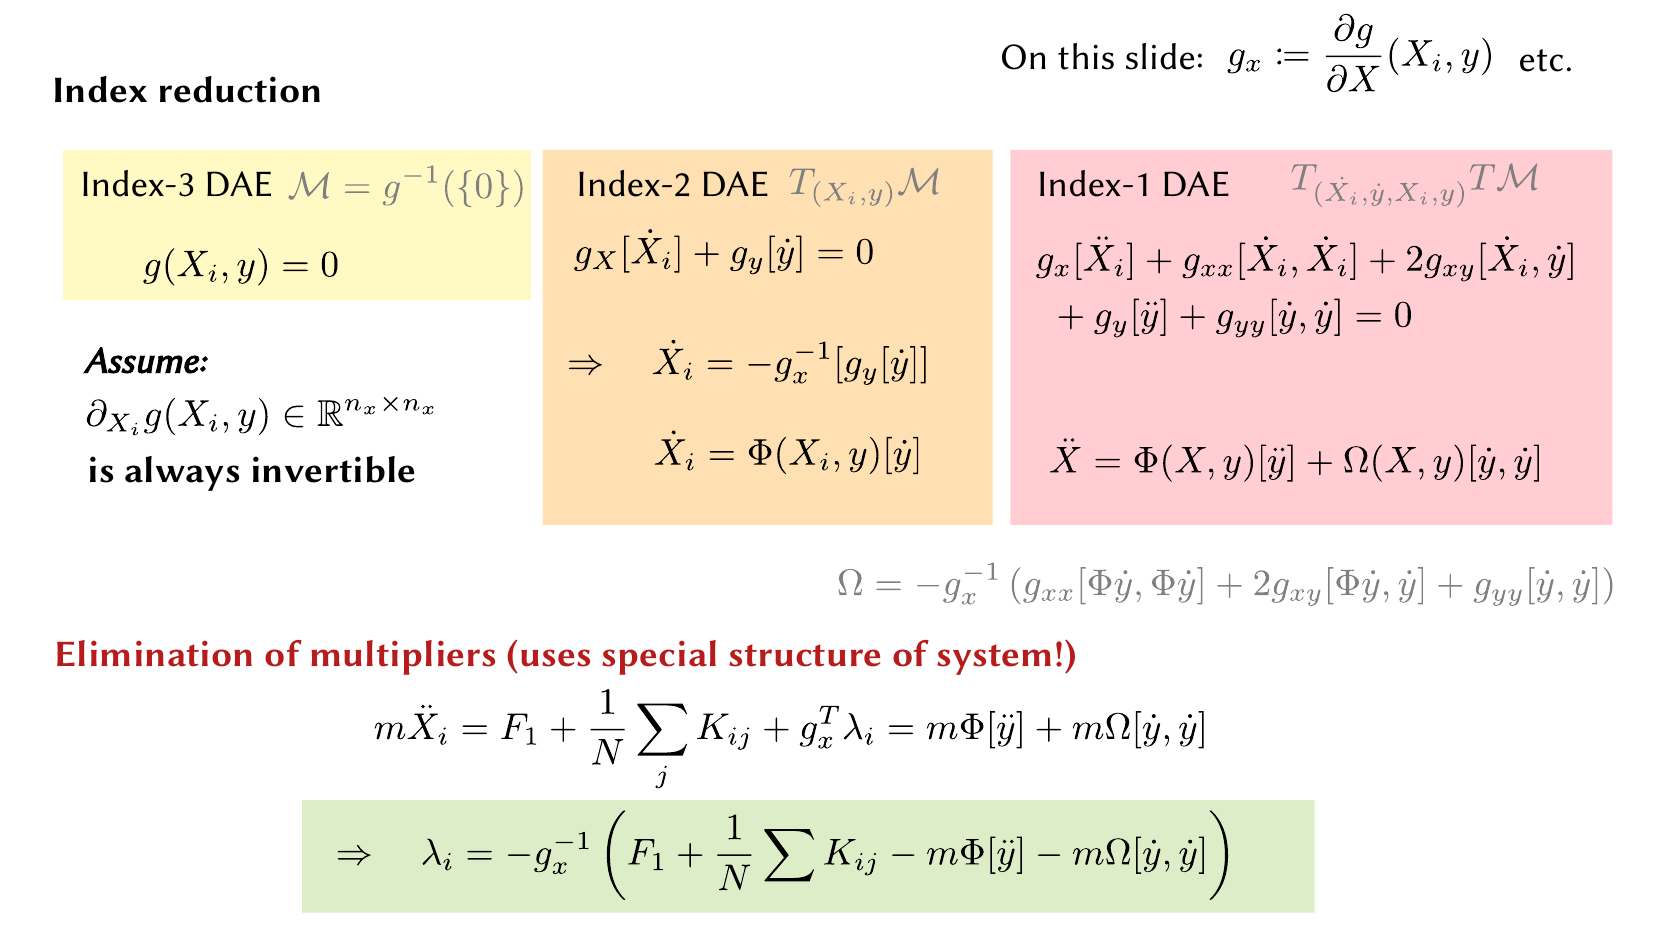

On this slide:
etc.
Index reduction
Index-3 DAE
Index-2 DAE
Index-1 DAE
Assume:
is always invertible
Elimination of multipliers (uses special structure of system!)